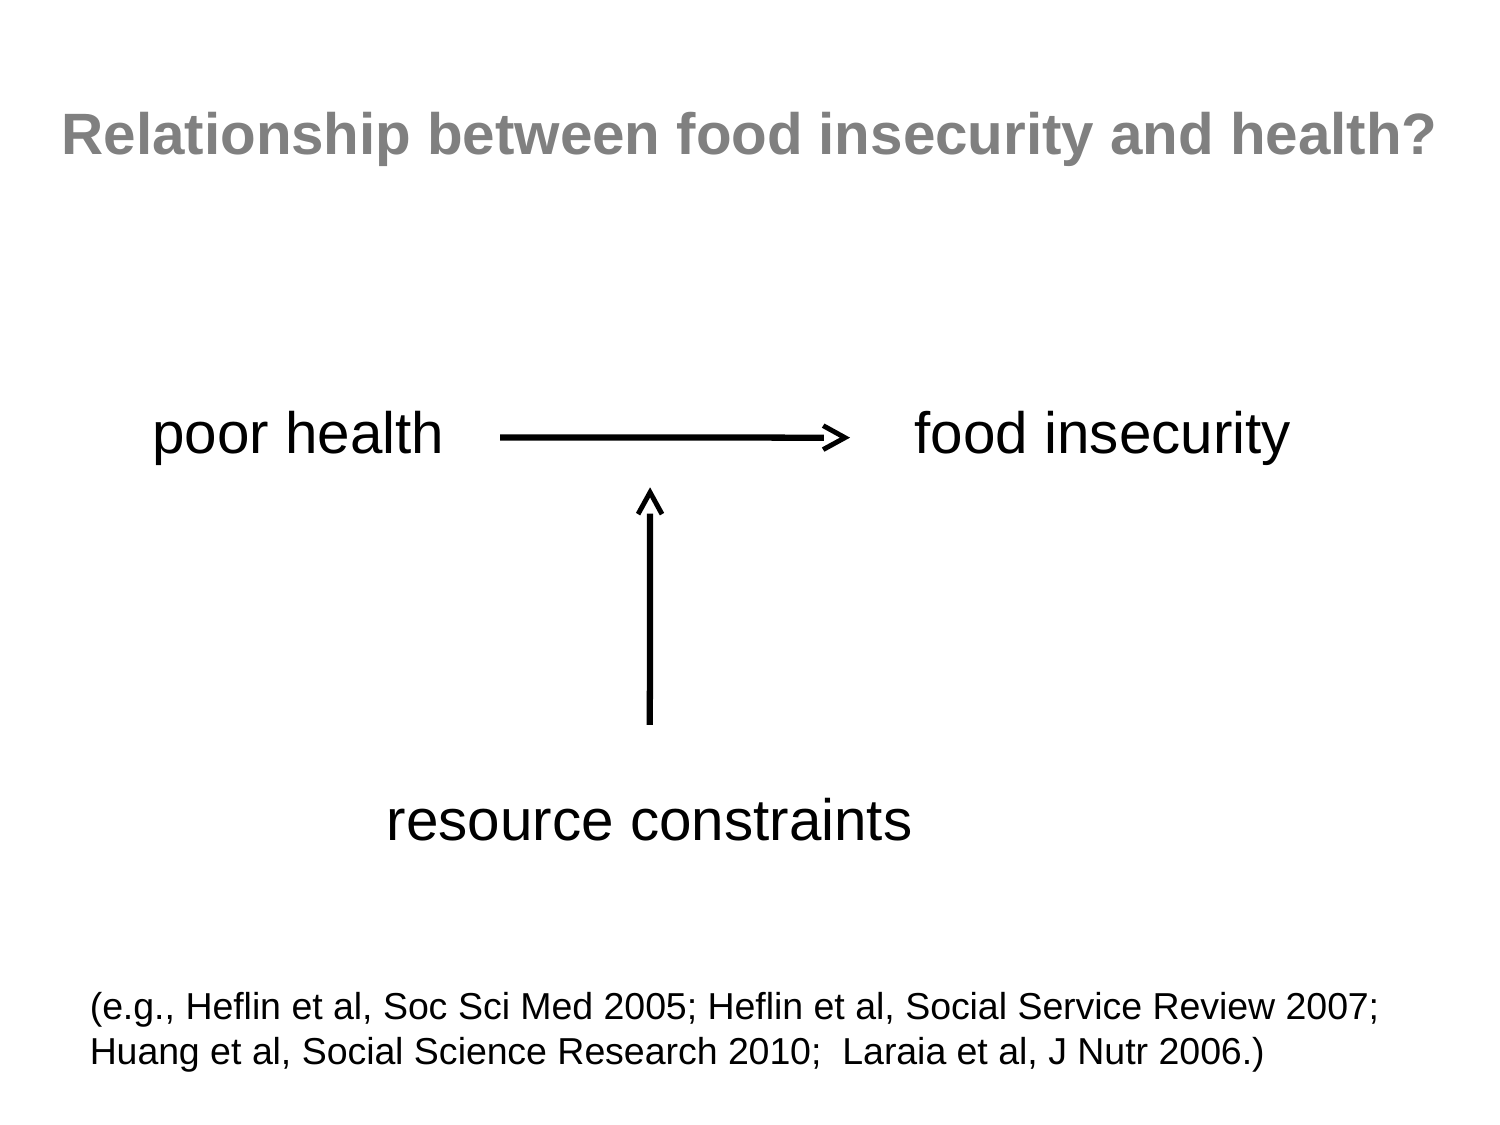

Relationship between food insecurity and health?
poor health
food insecurity
resource constraints
(e.g., Heflin et al, Soc Sci Med 2005; Heflin et al, Social Service Review 2007; Huang et al, Social Science Research 2010; Laraia et al, J Nutr 2006.)